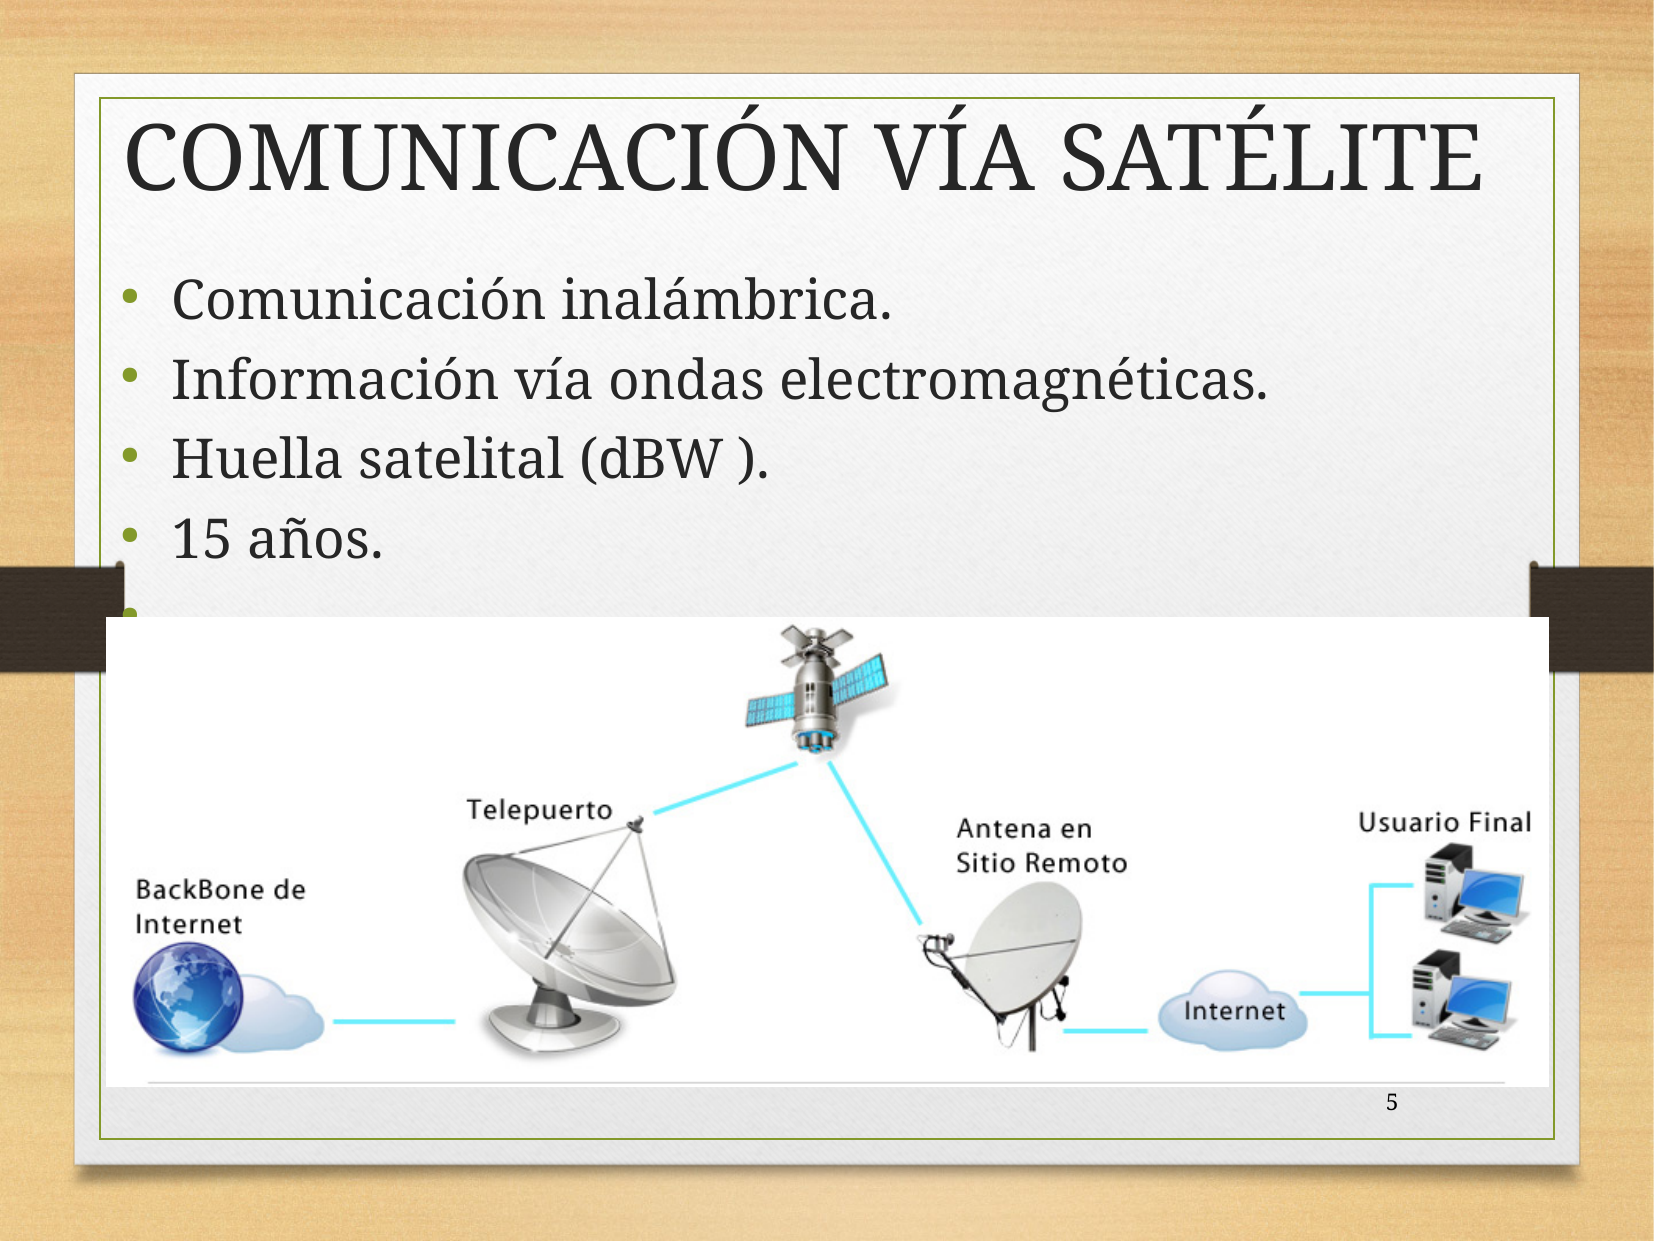

# COMUNICACIÓN VÍA SATÉLITE
Comunicación inalámbrica.
Información vía ondas electromagnéticas.
Huella satelital (dBW ).
15 años.